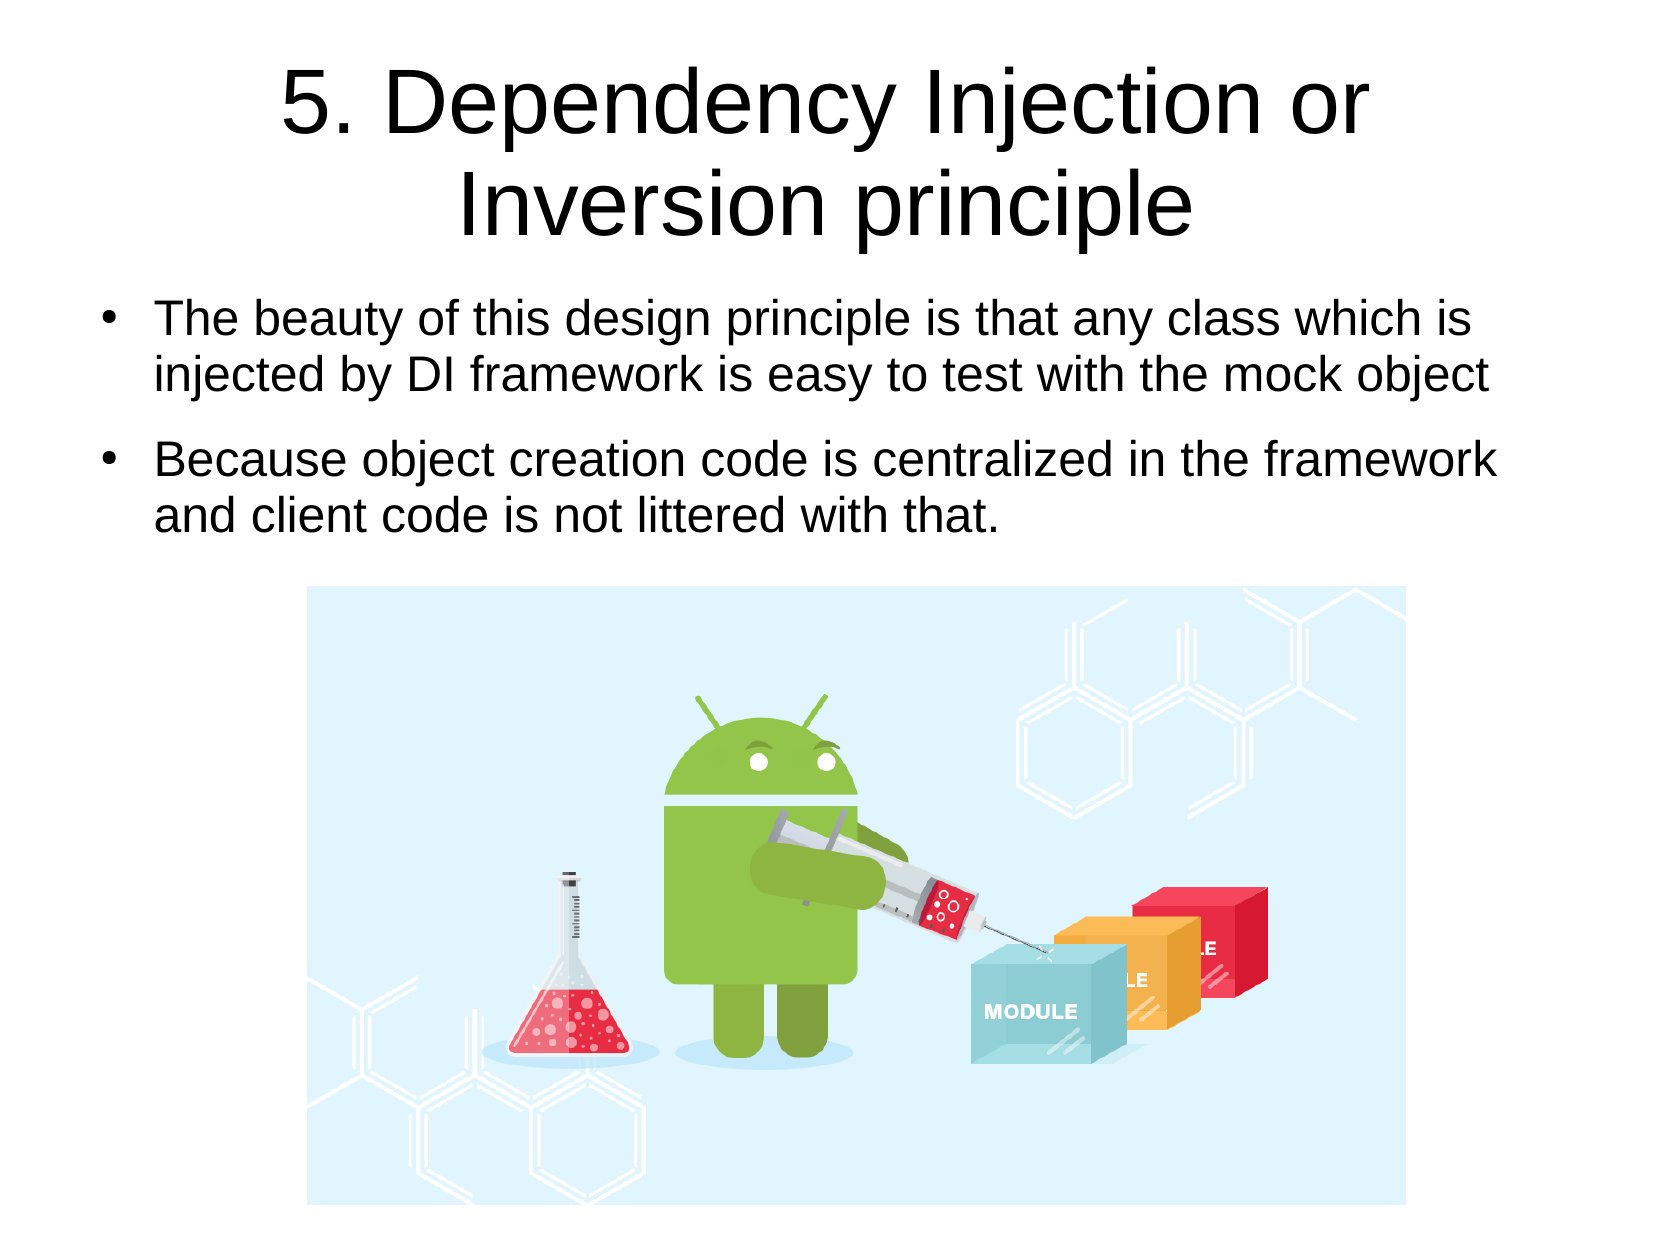

# 5. Dependency Injection or Inversion principle
The beauty of this design principle is that any class which is injected by DI framework is easy to test with the mock object
Because object creation code is centralized in the framework and client code is not littered with that.